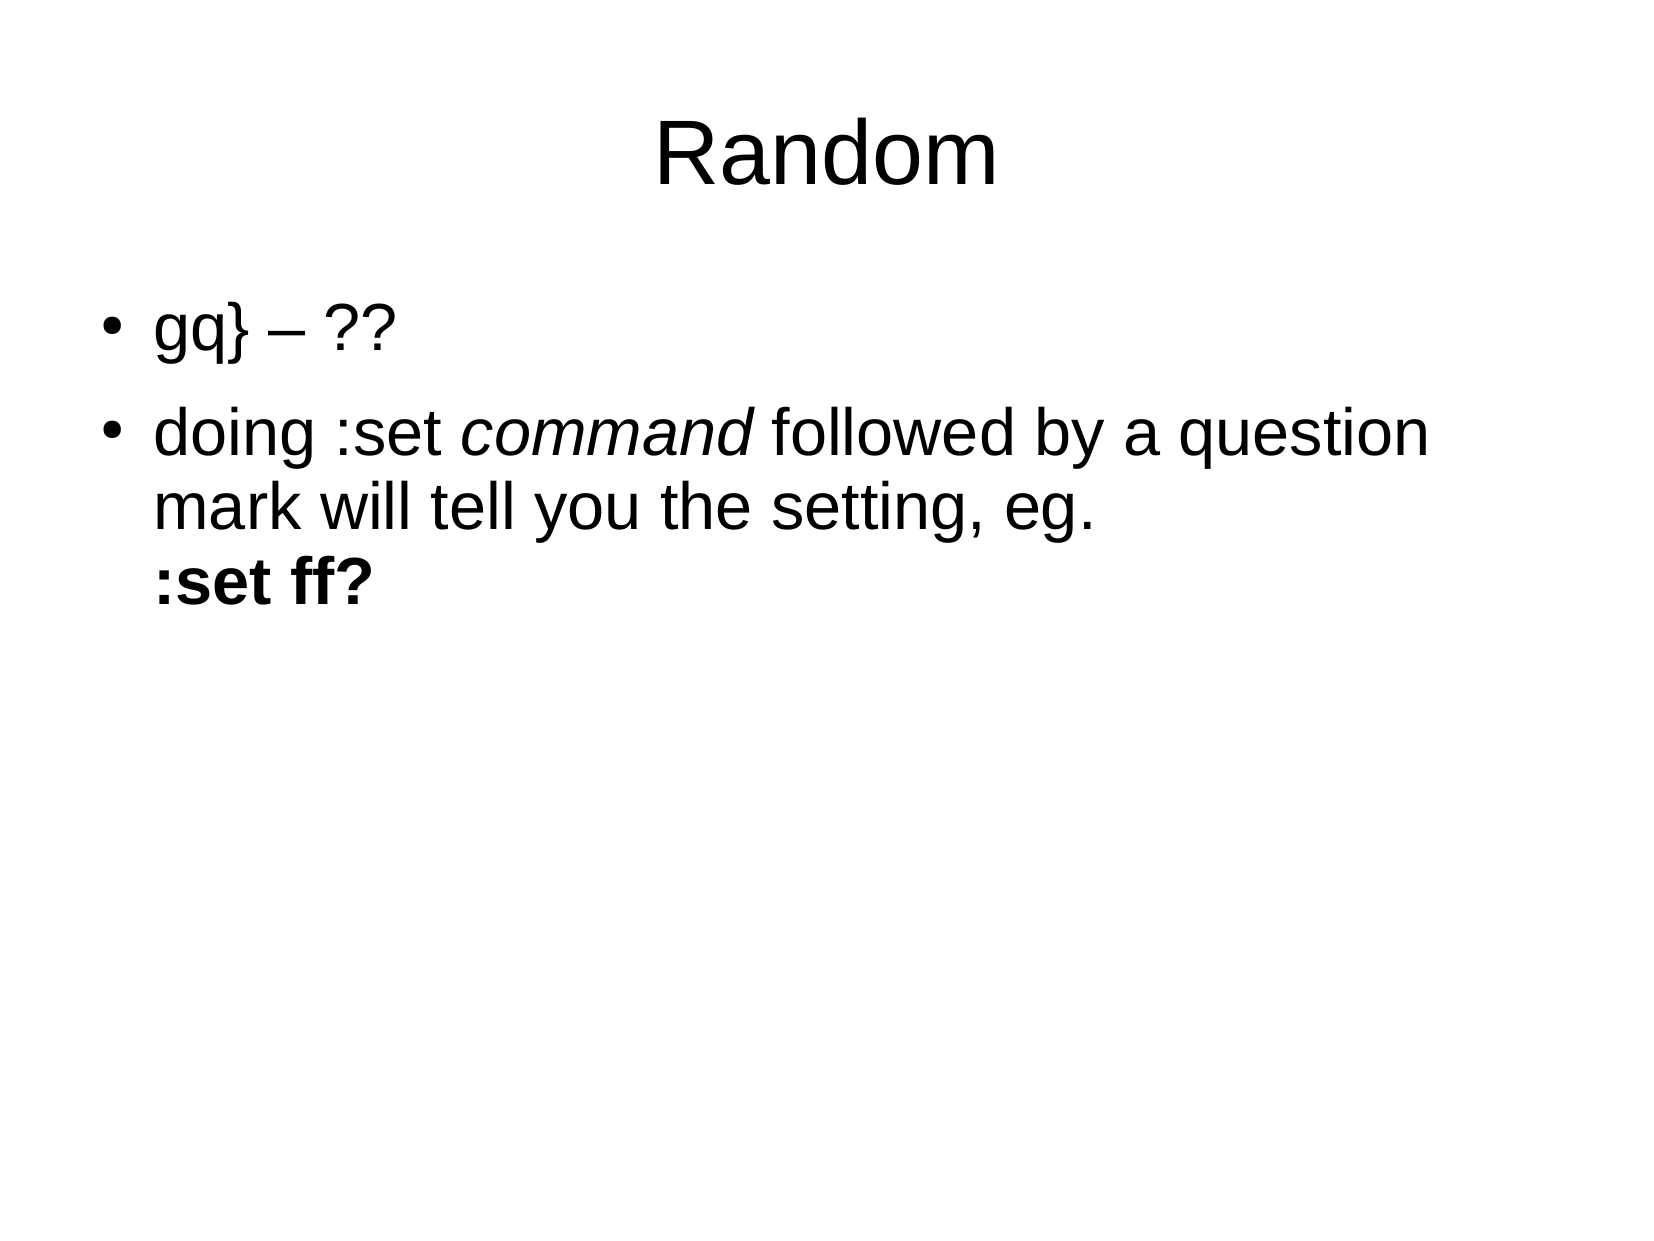

# Random
gq} – ??
doing :set command followed by a question mark will tell you the setting, eg.
:set ff?